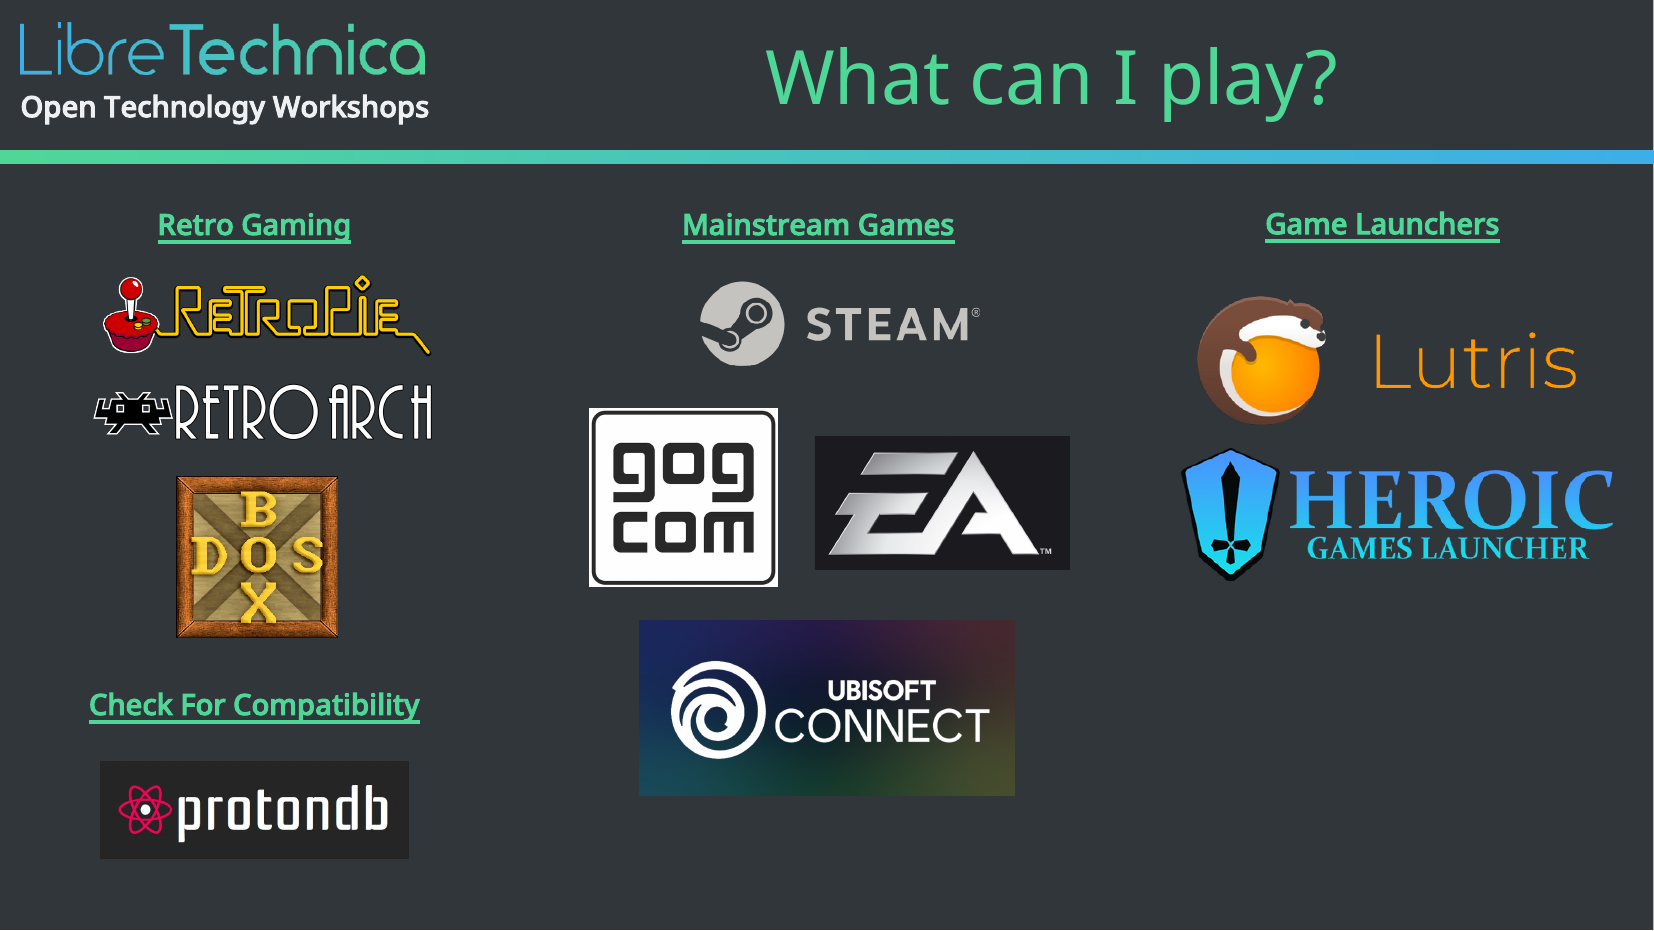

What can I play?
# Open Technology Workshops
Game Launchers
Retro Gaming
Mainstream Games
Check For Compatibility